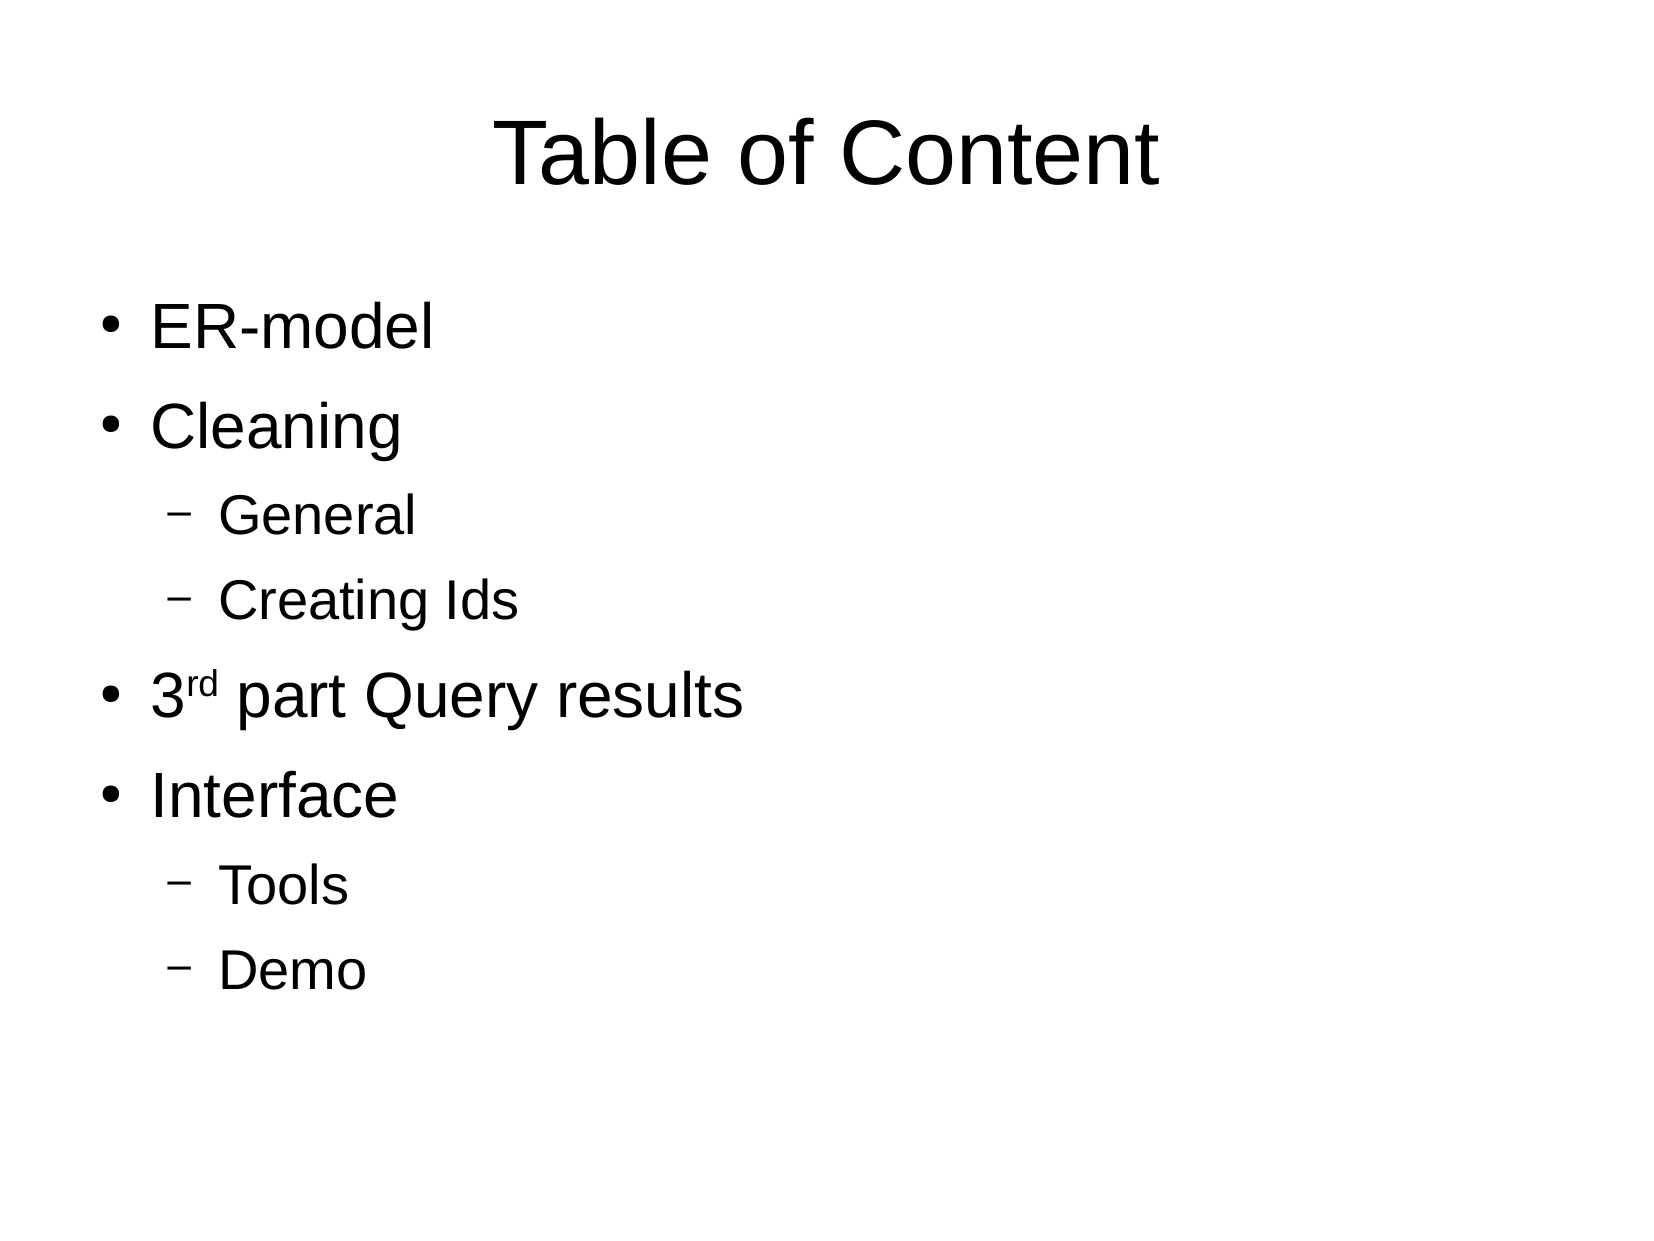

# Table of Content
ER-model
Cleaning
General
Creating Ids
3rd part Query results
Interface
Tools
Demo